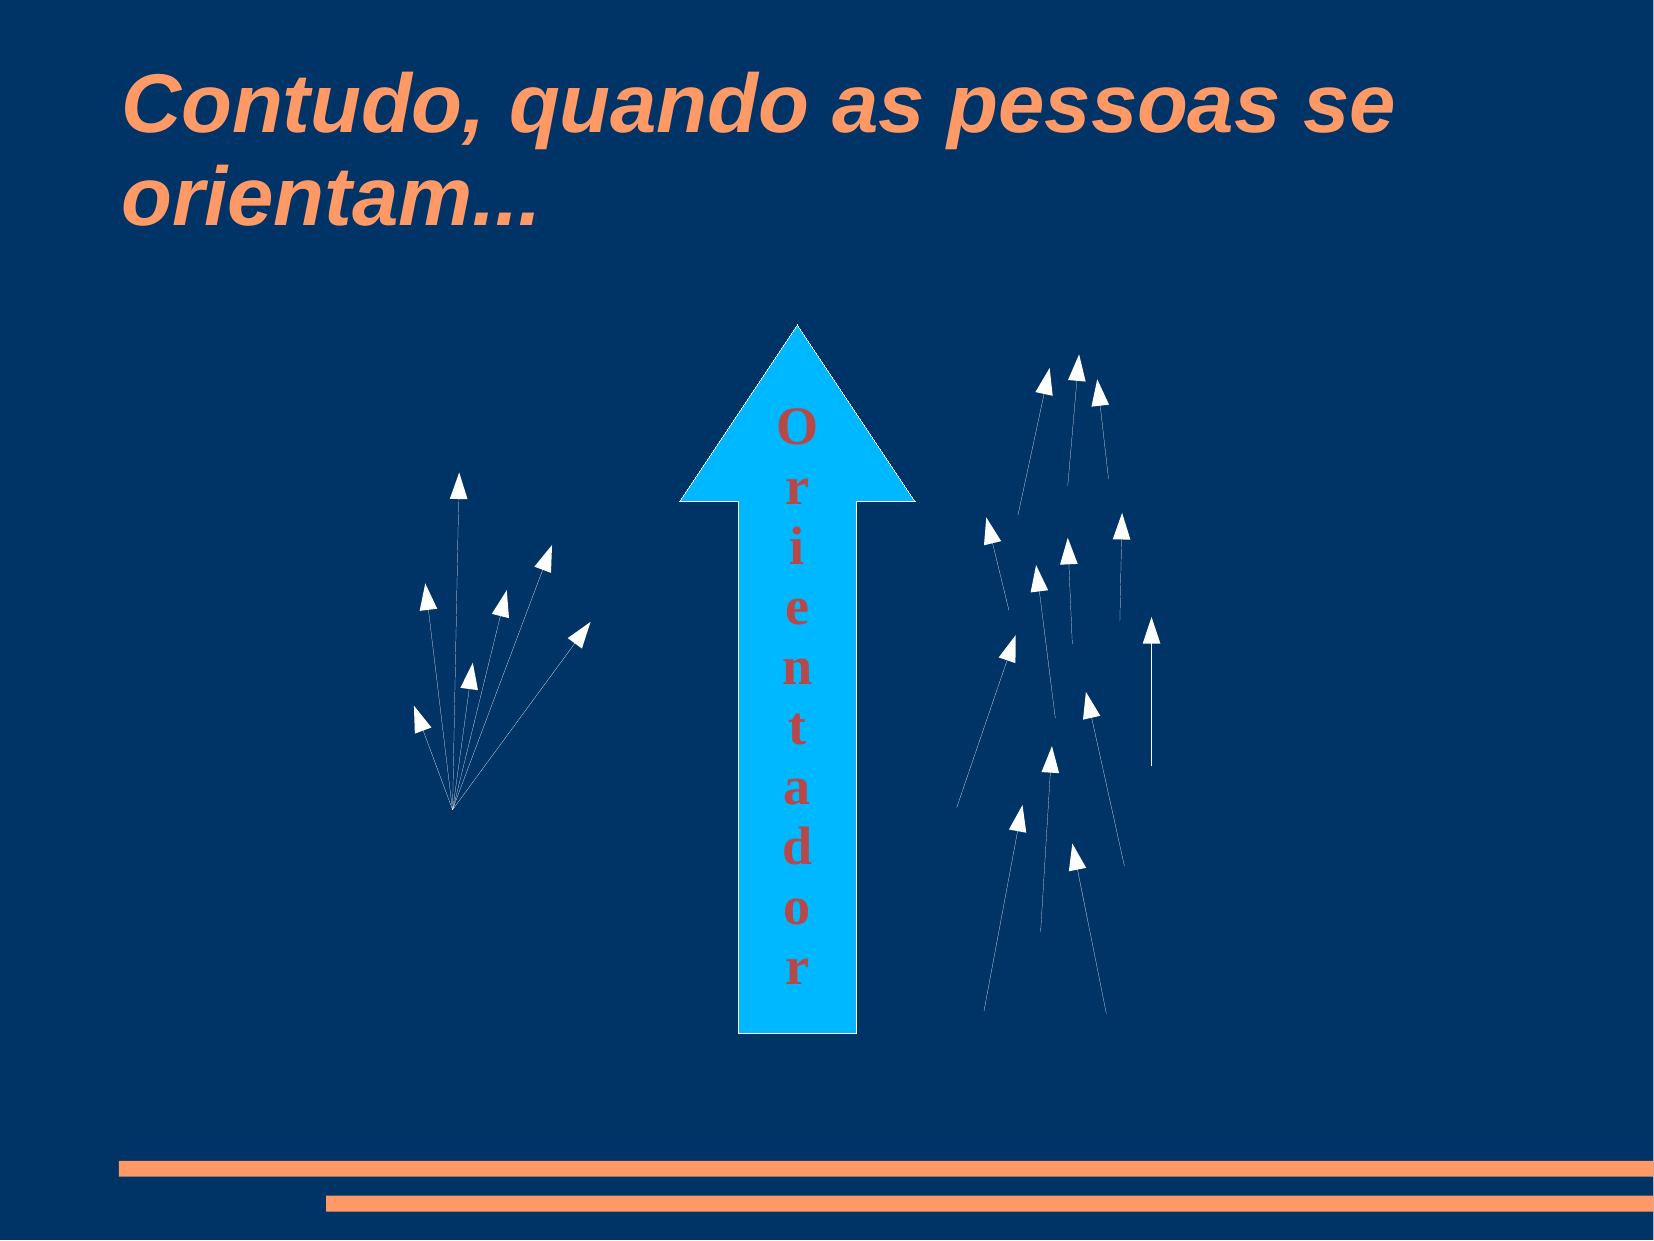

# Contudo, quando as pessoas se orientam...
O
r
i
e
n
t
a
d
o
r